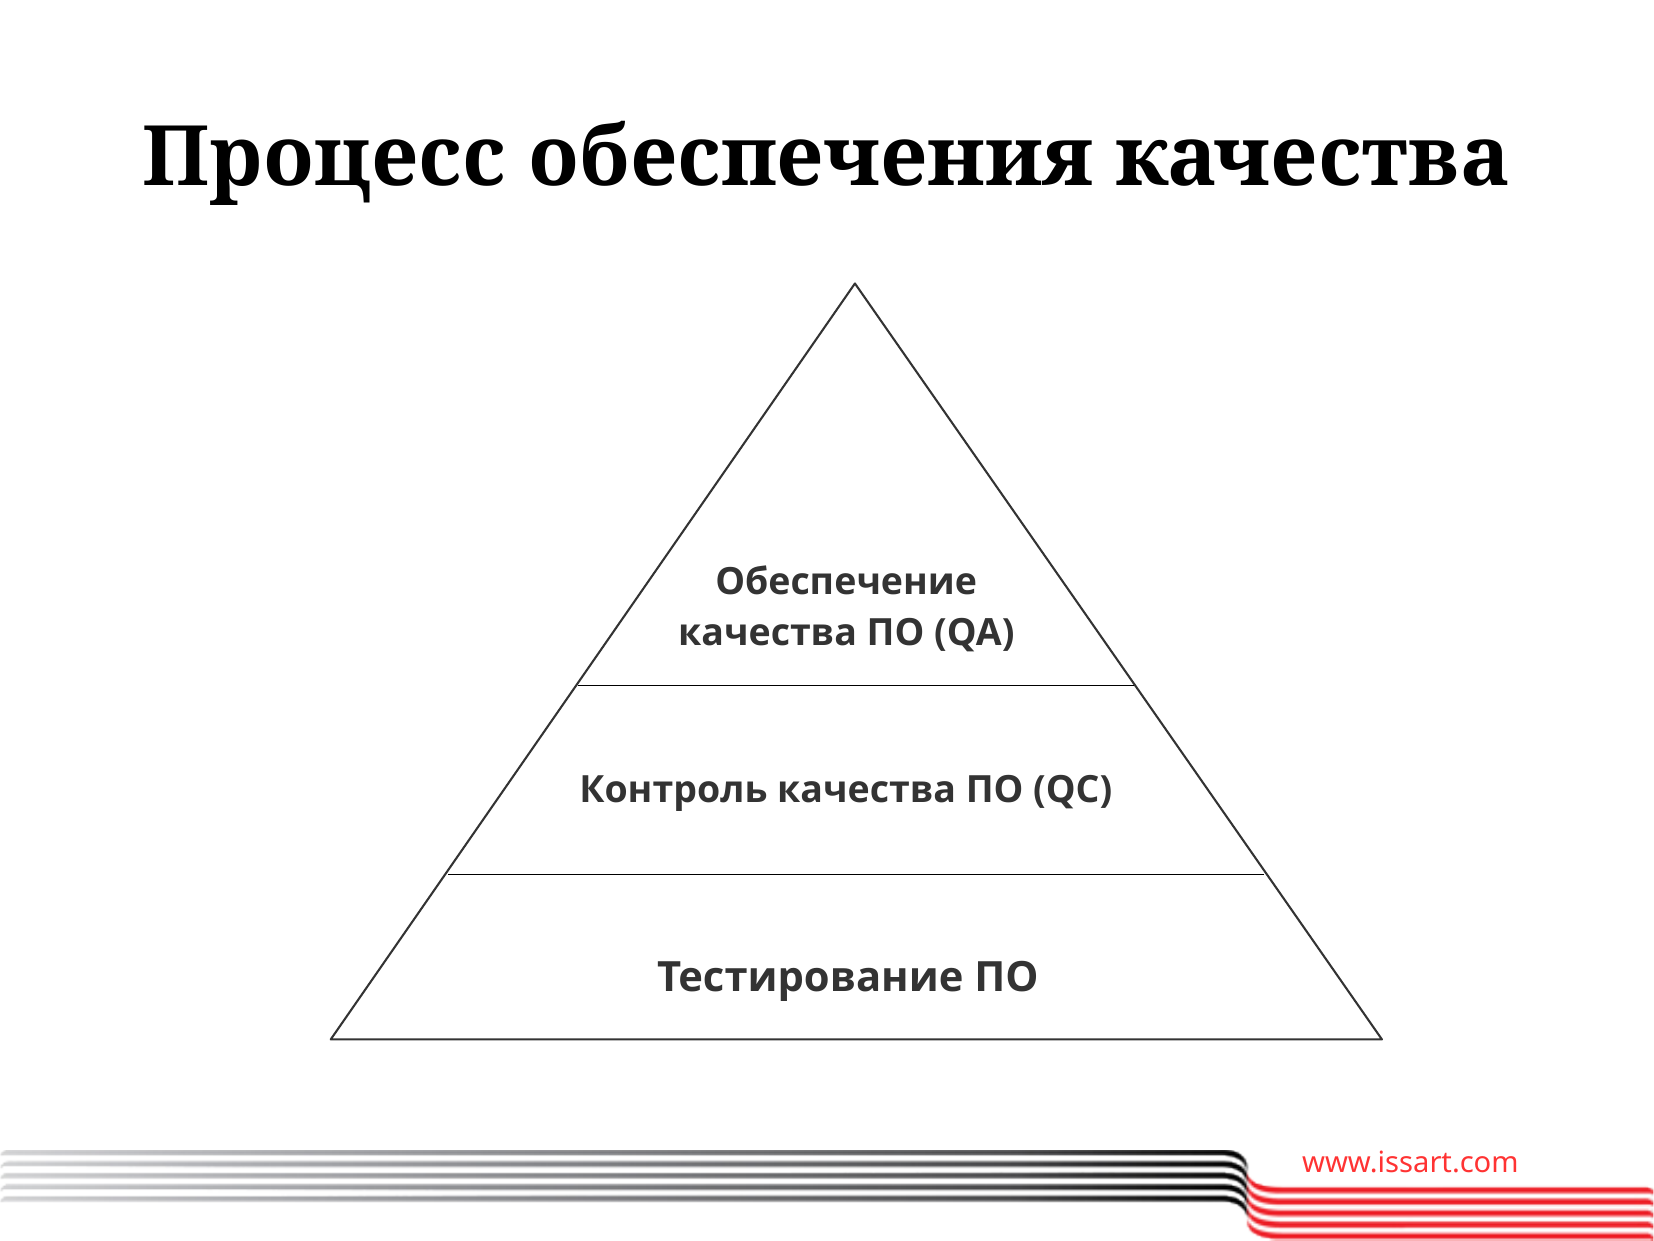

# Процесс обеспечения качества
Обеспечение качества ПО (QA)
Контроль качества ПО (QC)
Тестирование ПО
www.issart.com